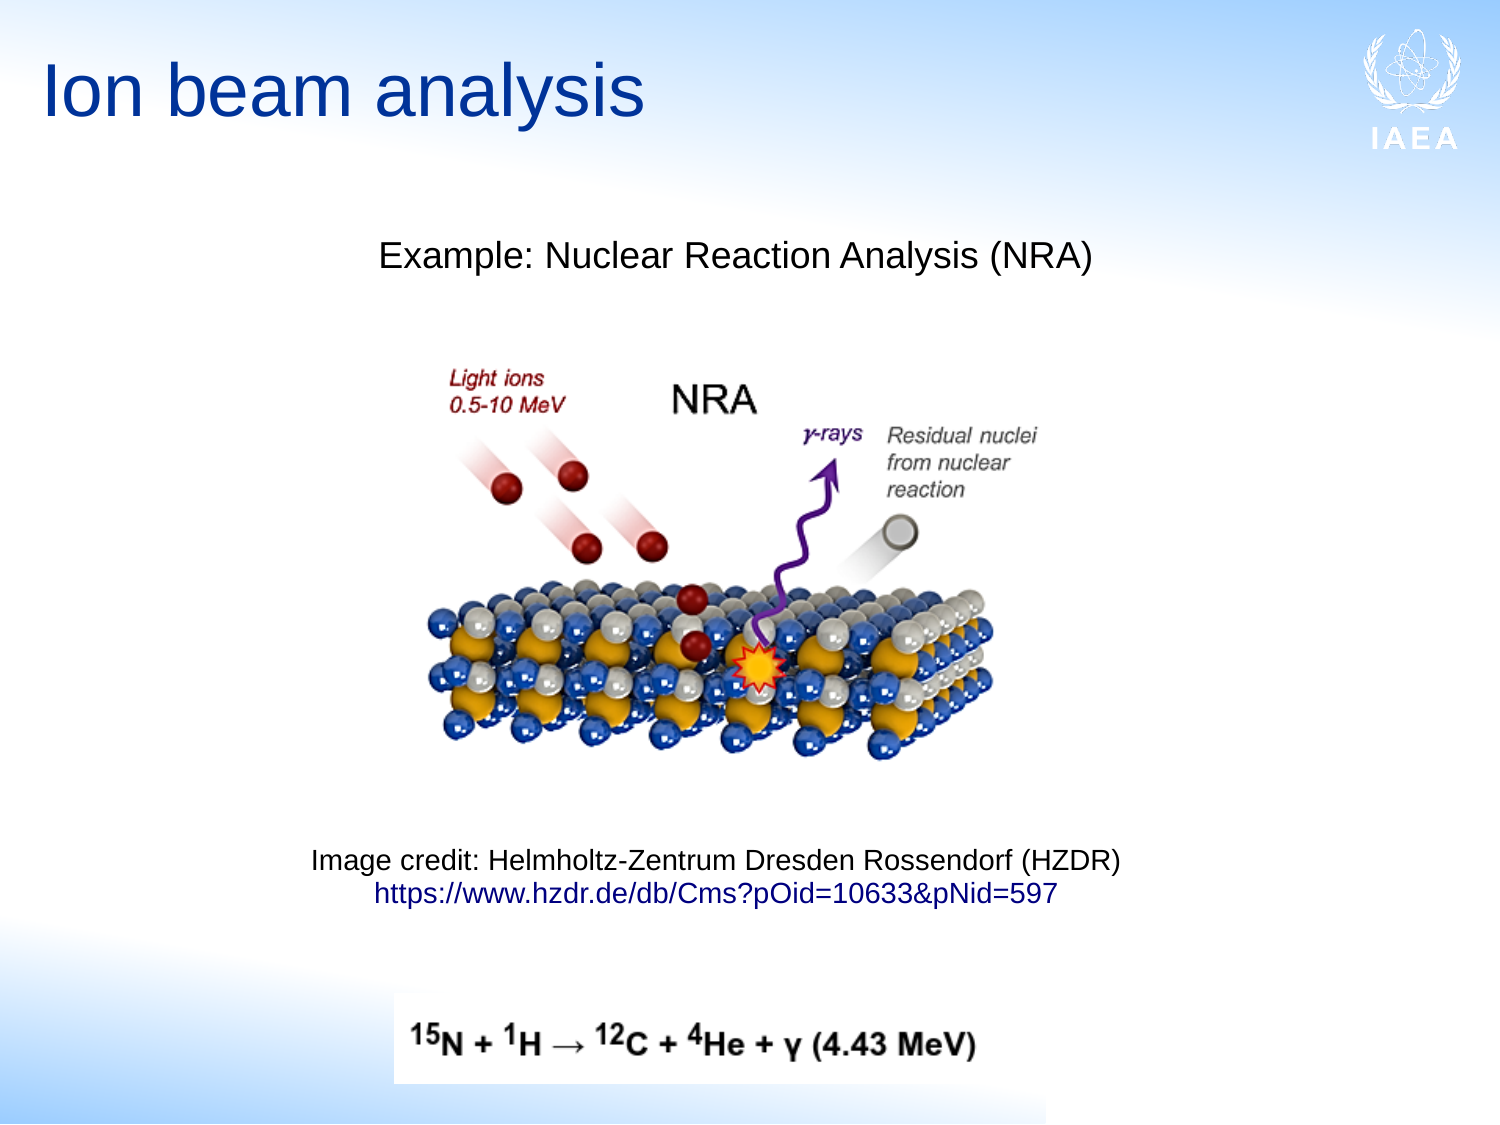

# Ion beam analysis
Example: Nuclear Reaction Analysis (NRA)
Image credit: Helmholtz-Zentrum Dresden Rossendorf (HZDR)
https://www.hzdr.de/db/Cms?pOid=10633&pNid=597